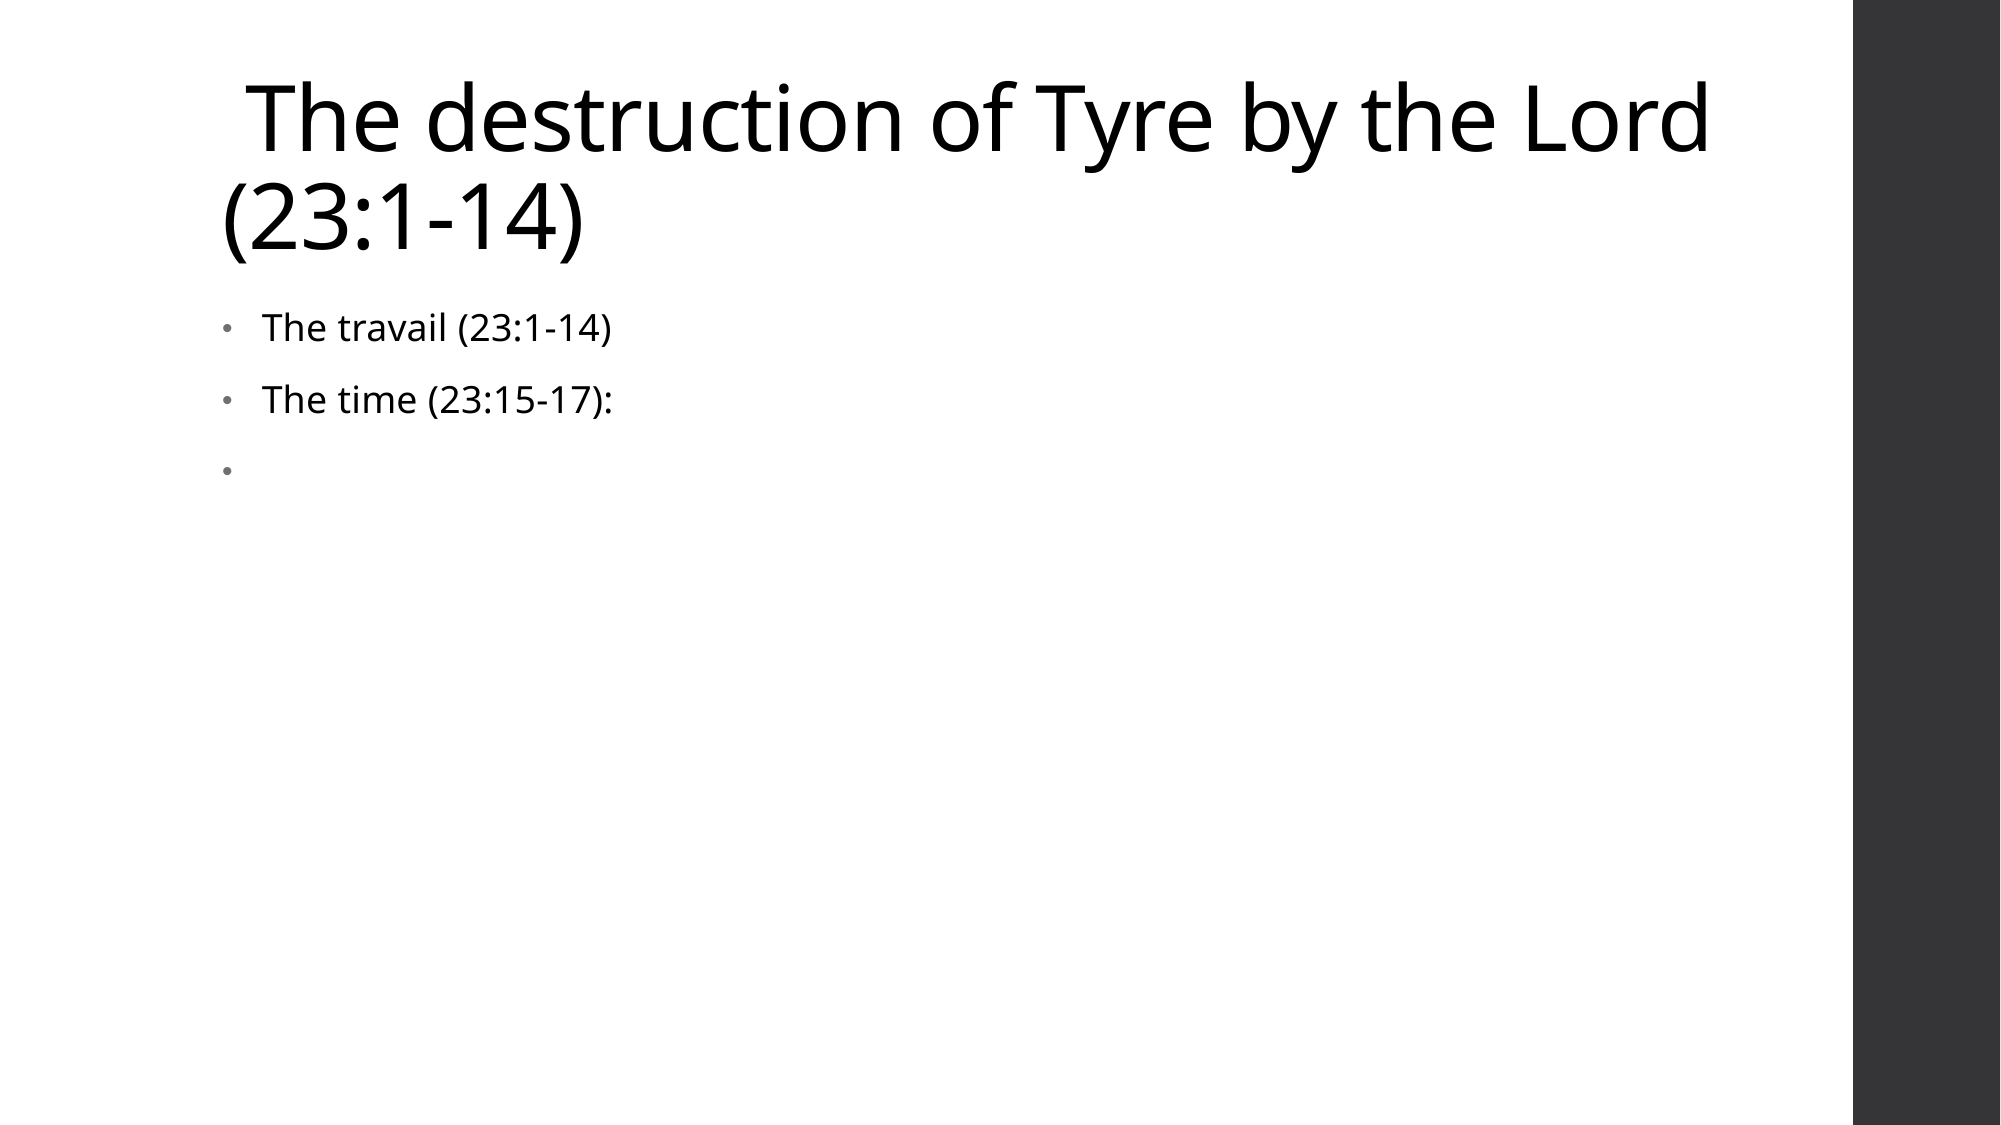

# The destruction of Tyre by the Lord (23:1-14)
 The travail (23:1-14)
 The time (23:15-17):